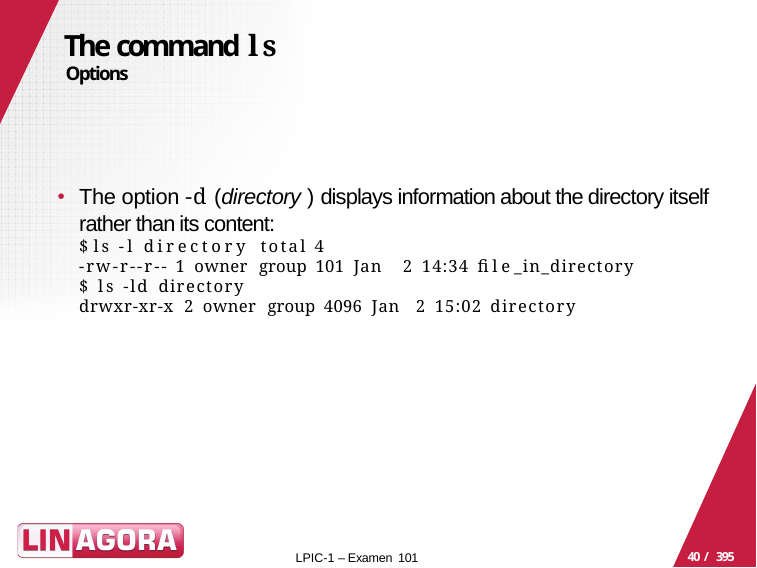

The command ls
Options
The option -d (directory ) displays information about the directory itself rather than its content:
$ ls -l directory total 4
-rw-r--r-- 1 owner group 101 Jan 2 14:34 file_in_directory
$ ls -ld directory
drwxr-xr-x 2 owner group 4096 Jan 2 15:02 directory
LPIC-1 – Examen 101